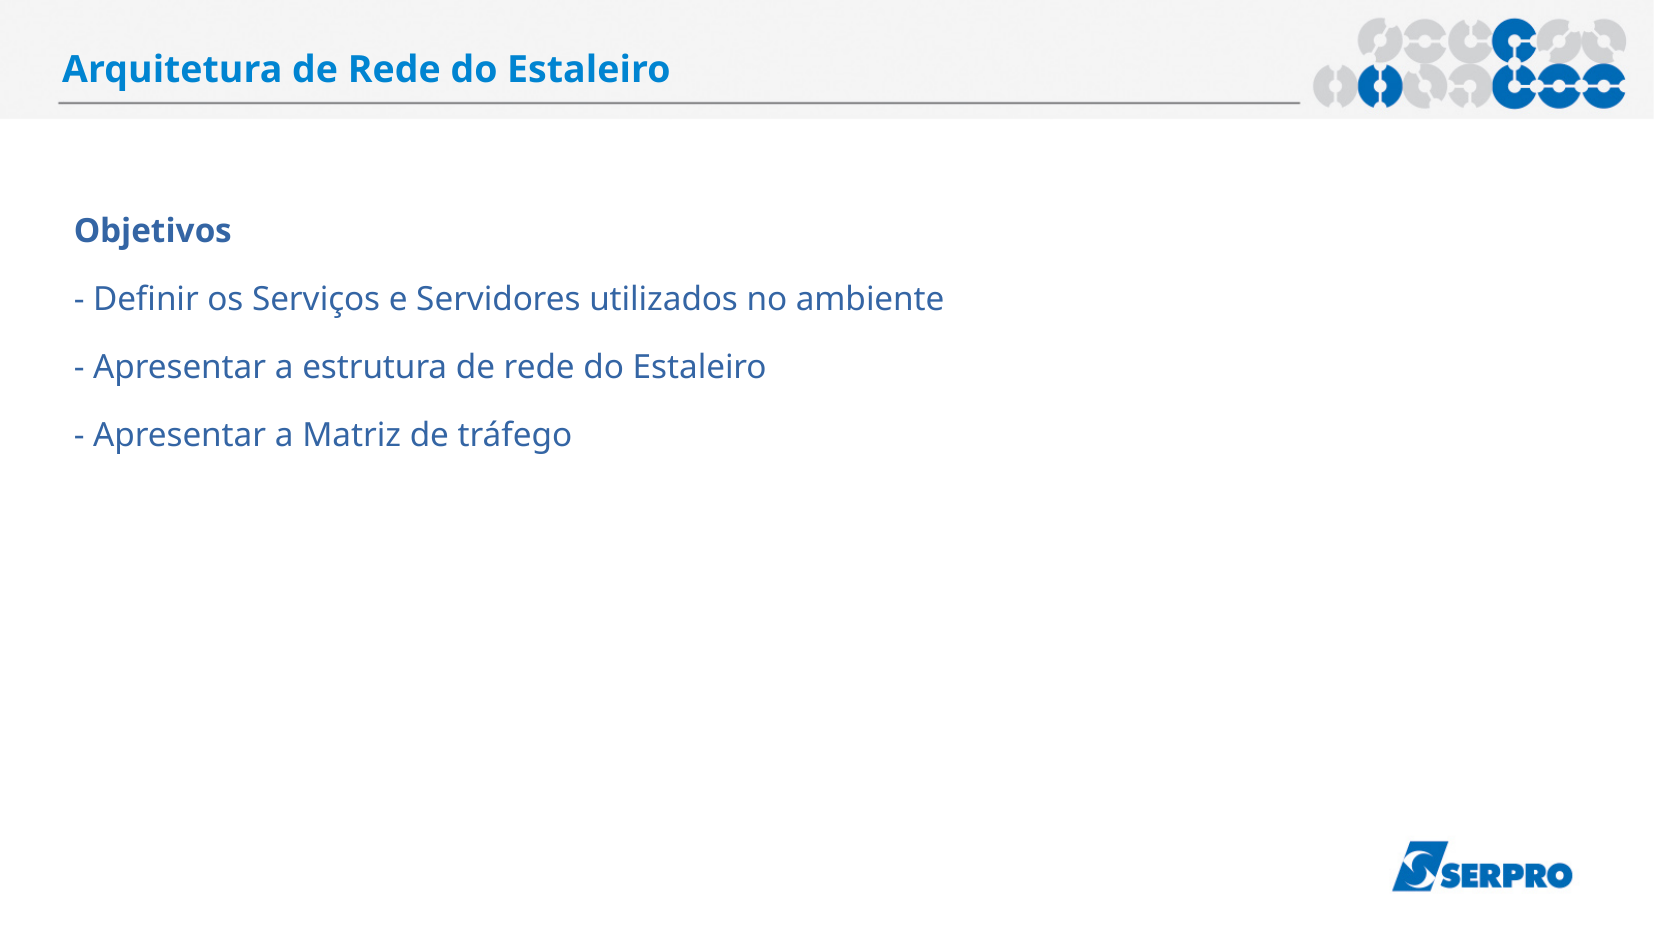

Arquitetura de Rede do Estaleiro
Objetivos
- Definir os Serviços e Servidores utilizados no ambiente
- Apresentar a estrutura de rede do Estaleiro
- Apresentar a Matriz de tráfego